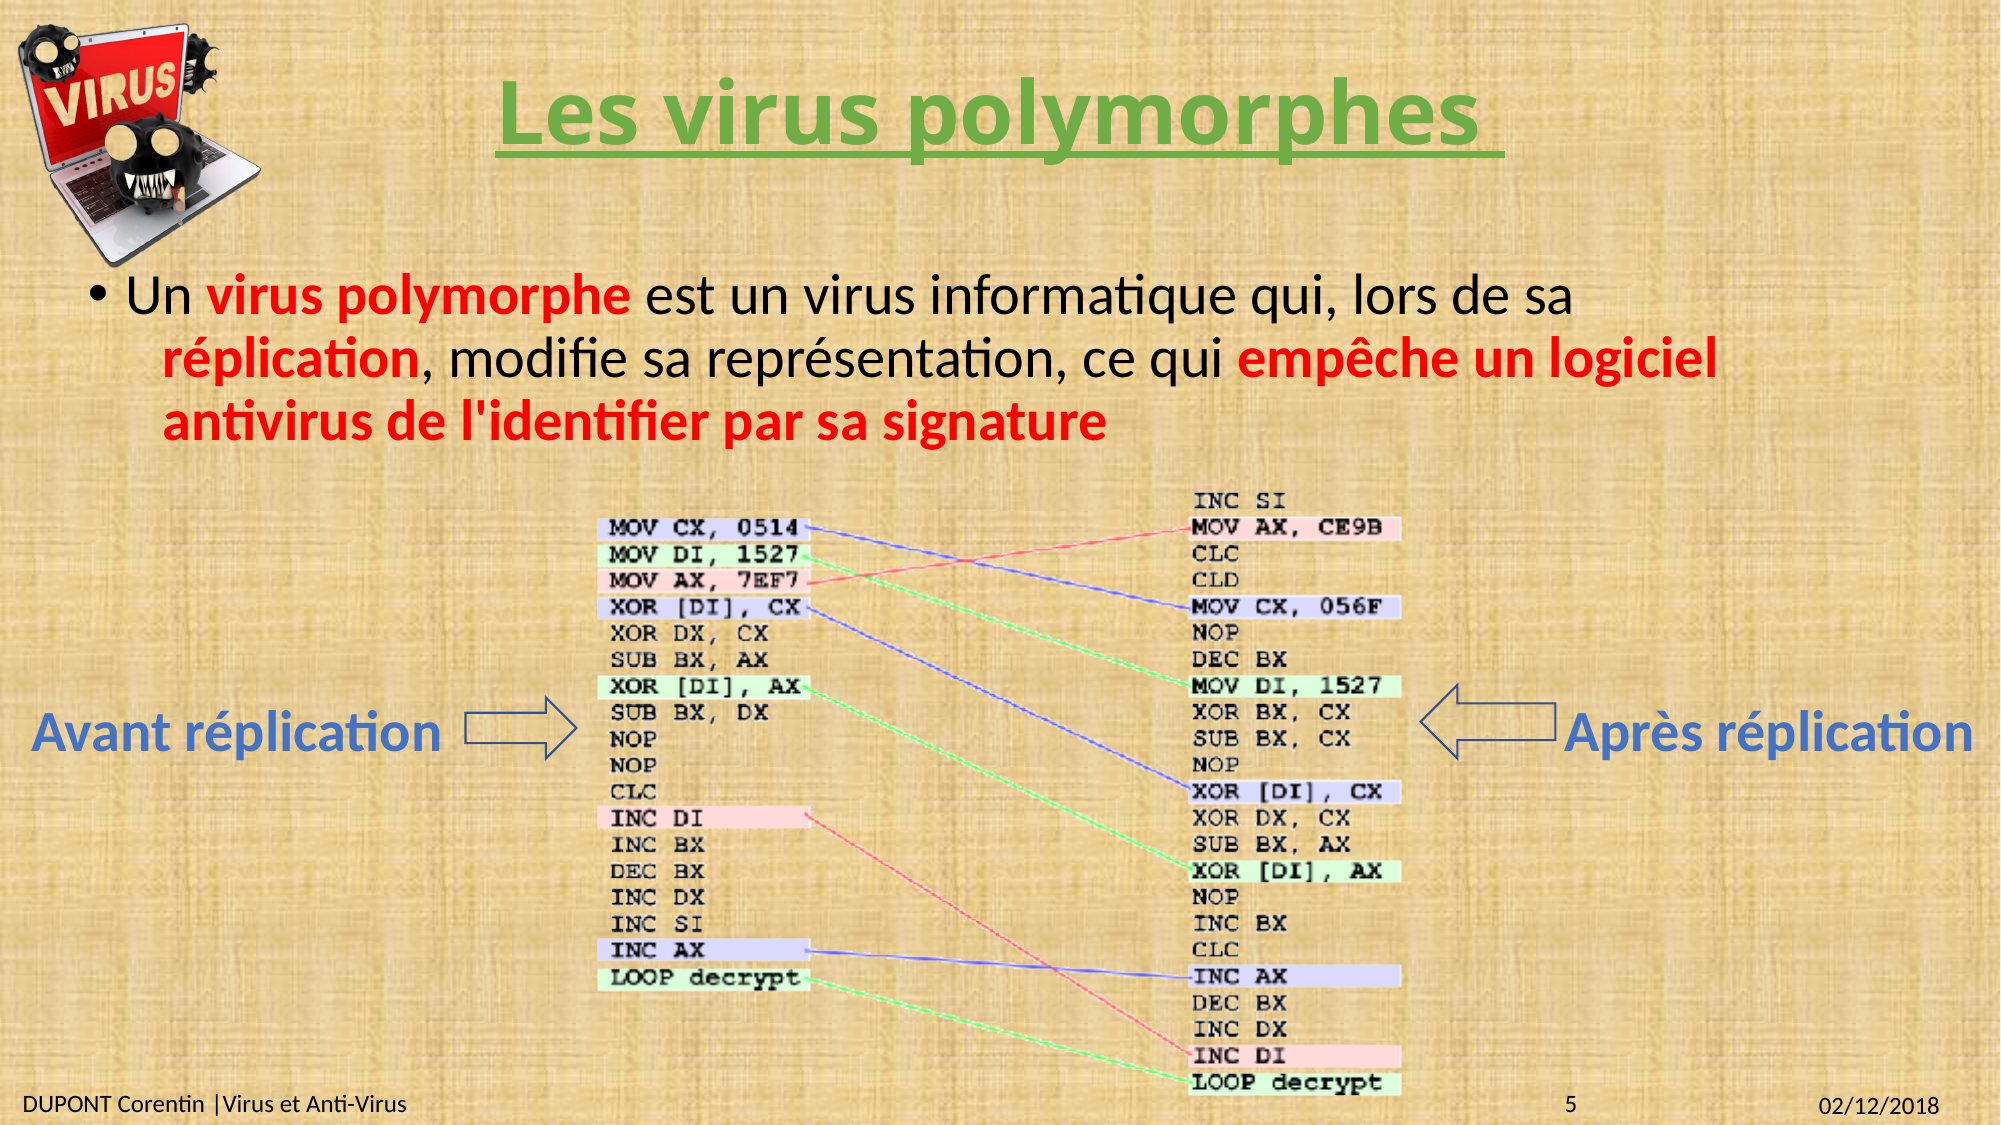

# Les virus polymorphes
Un virus polymorphe est un virus informatique qui, lors de sa réplication, modifie sa représentation, ce qui empêche un logiciel antivirus de l'identifier par sa signature
Avant réplication
Après réplication
DUPONT Corentin |Virus et Anti-Virus
02/12/2018